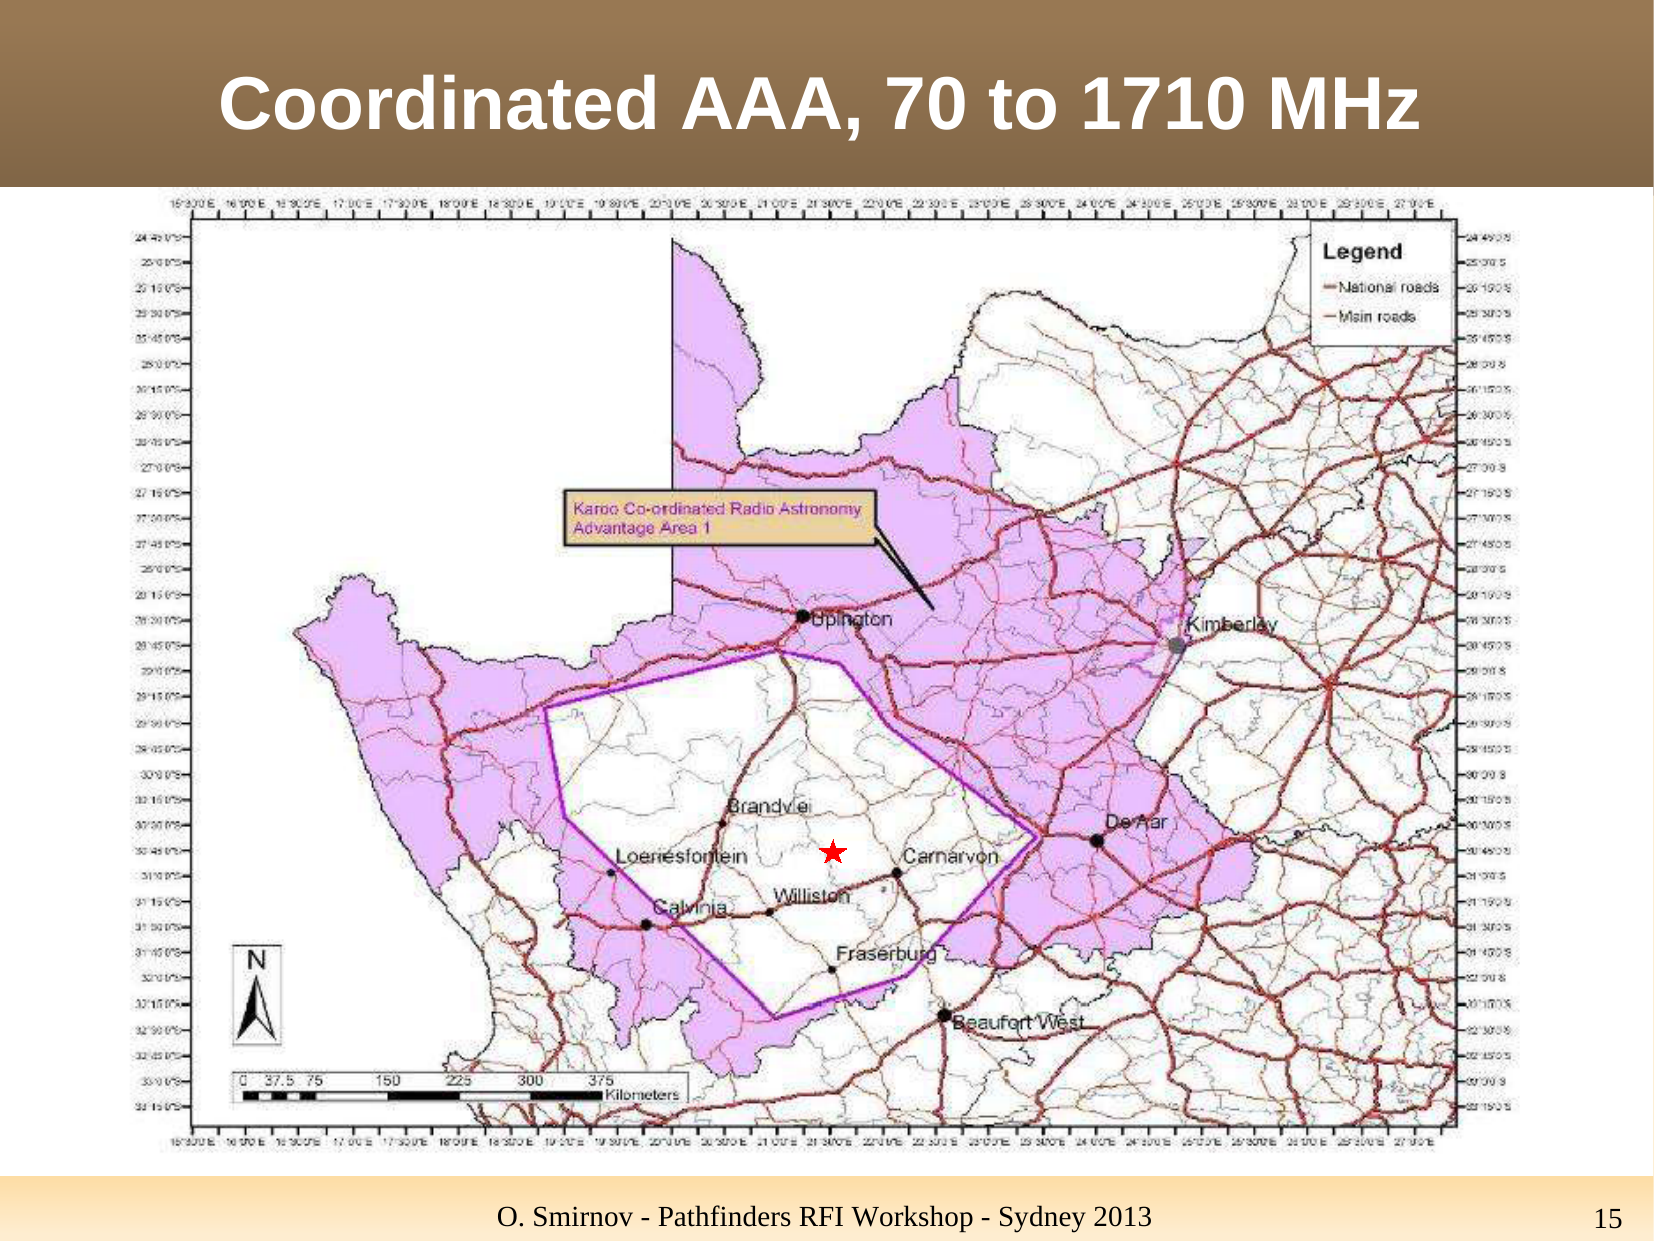

# Coordinated AAA, 70 to 1710 MHz
O. Smirnov - Pathfinders RFI Workshop - Sydney 2013
15